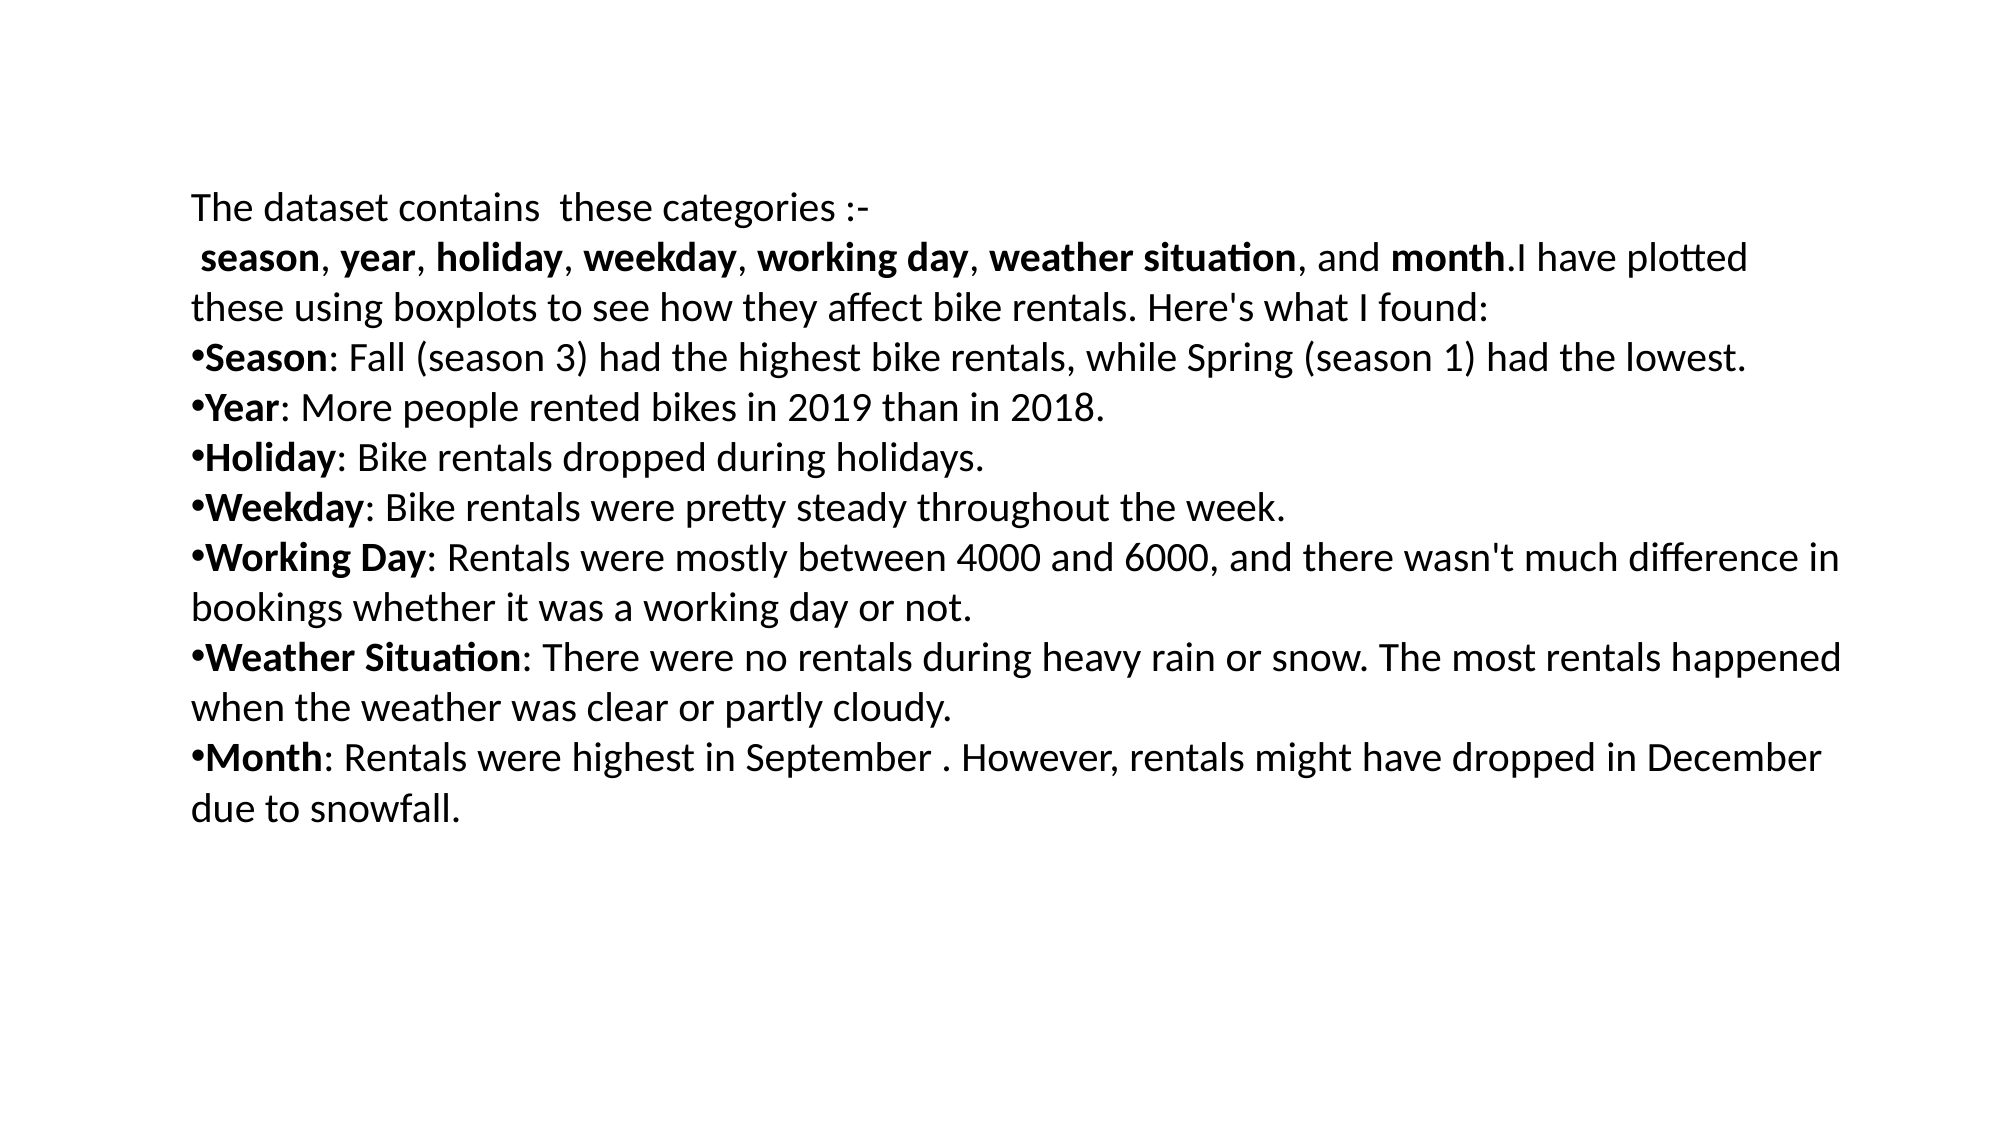

The dataset contains these categories :-
 season, year, holiday, weekday, working day, weather situation, and month.I have plotted these using boxplots to see how they affect bike rentals. Here's what I found:
Season: Fall (season 3) had the highest bike rentals, while Spring (season 1) had the lowest.
Year: More people rented bikes in 2019 than in 2018.
Holiday: Bike rentals dropped during holidays.
Weekday: Bike rentals were pretty steady throughout the week.
Working Day: Rentals were mostly between 4000 and 6000, and there wasn't much difference in bookings whether it was a working day or not.
Weather Situation: There were no rentals during heavy rain or snow. The most rentals happened when the weather was clear or partly cloudy.
Month: Rentals were highest in September . However, rentals might have dropped in December due to snowfall.